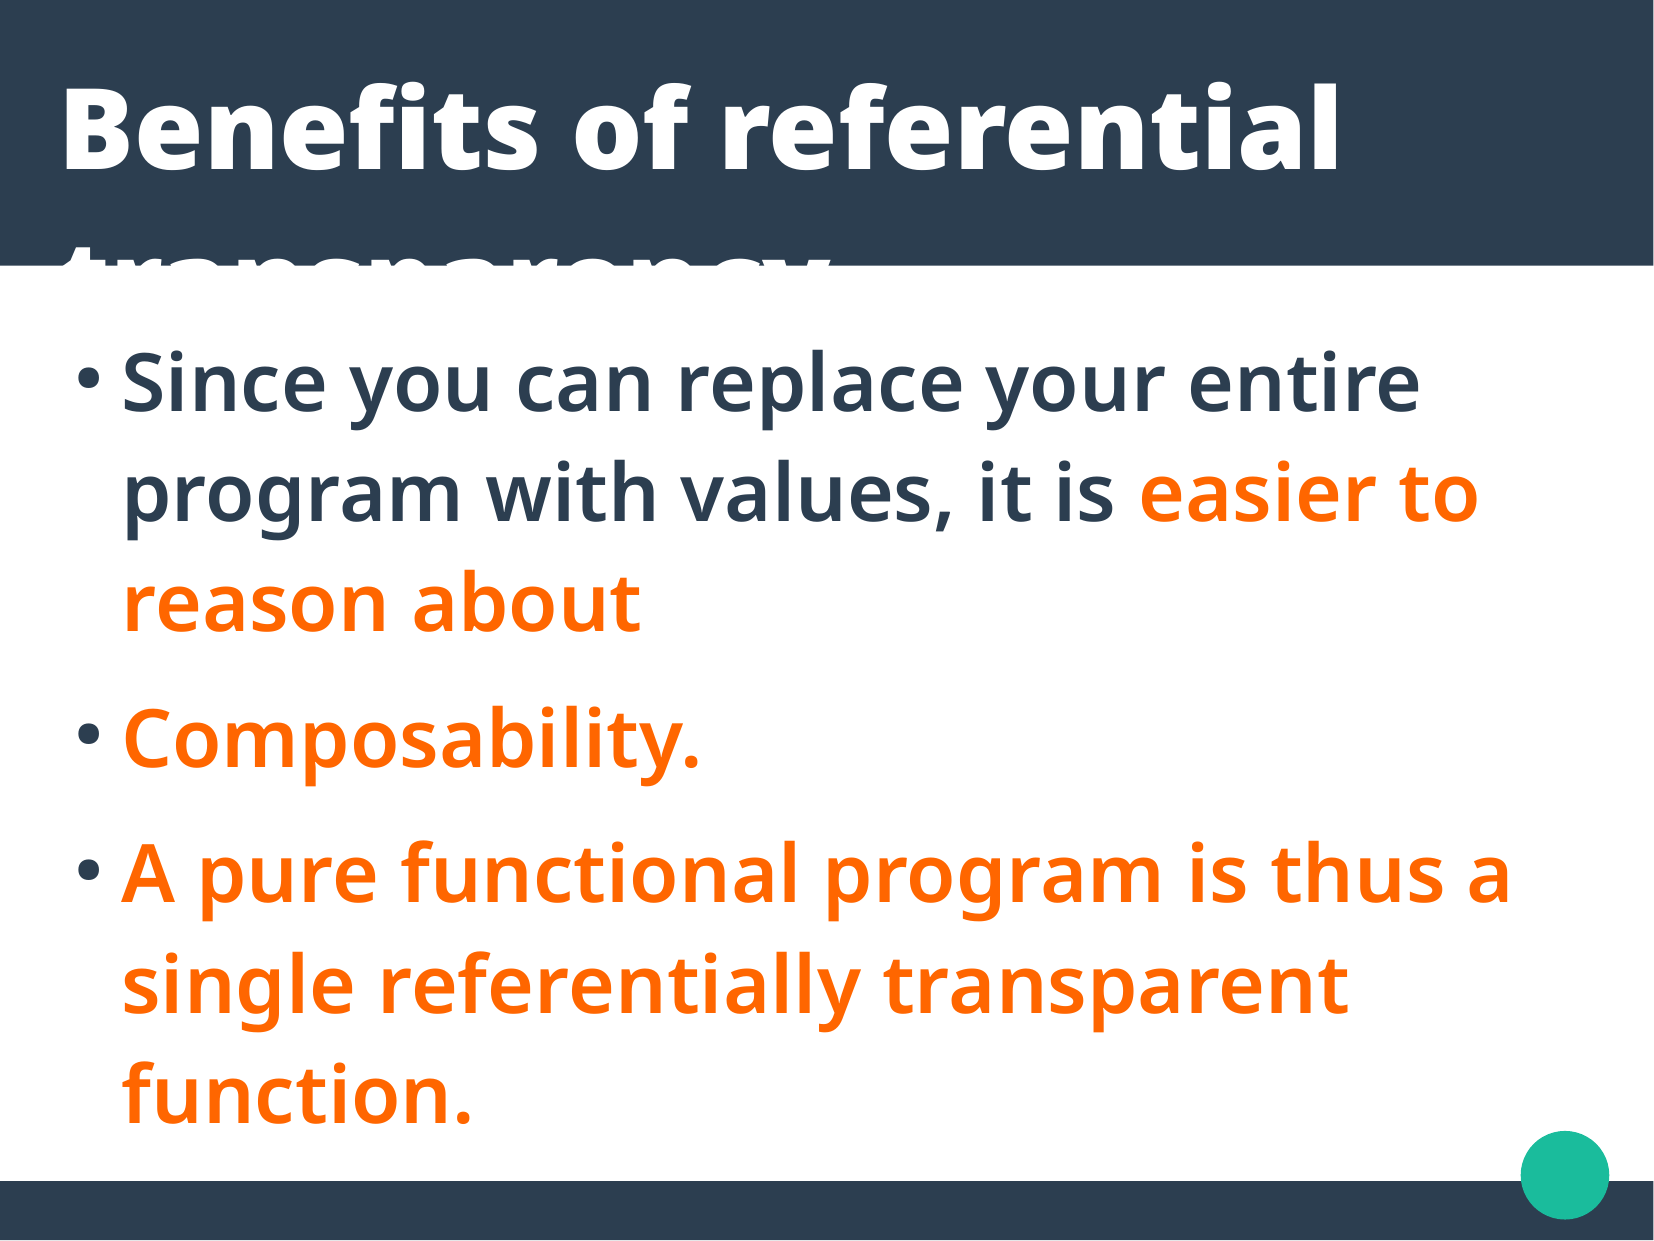

# Benefits of referential transparency
Since you can replace your entire program with values, it is easier to reason about
Composability.
A pure functional program is thus a single referentially transparent function.